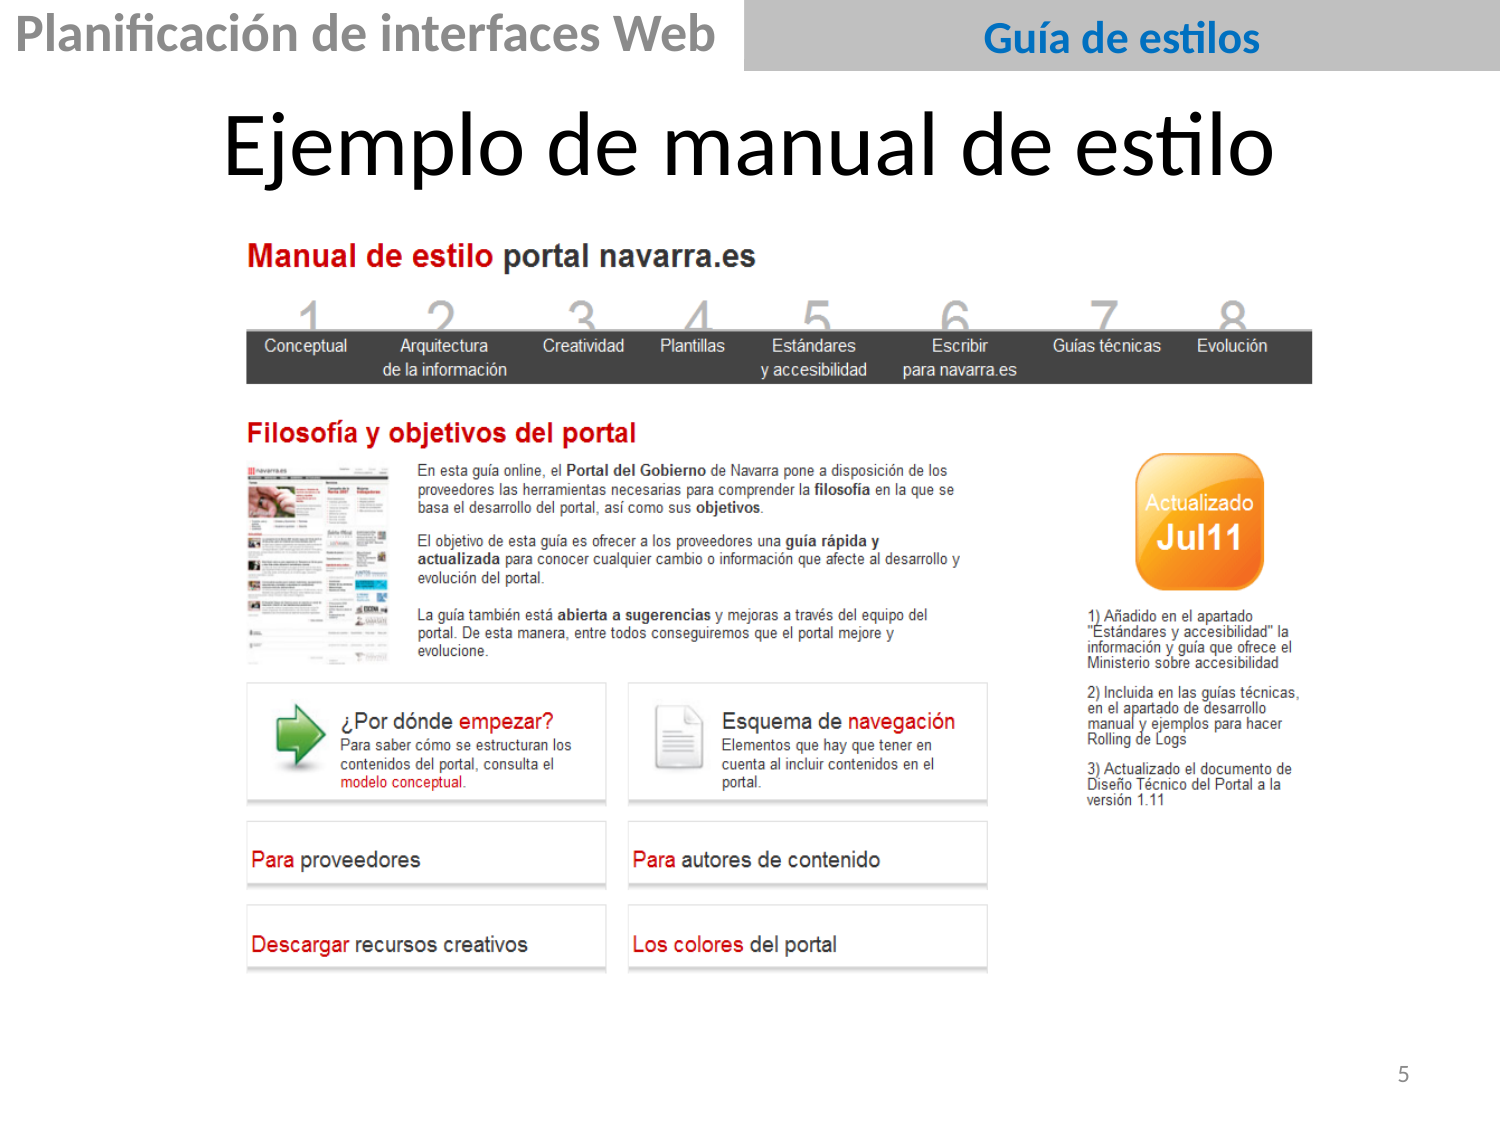

Planificación de interfaces Web
Guía de estilos
# Ejemplo de manual de estilo